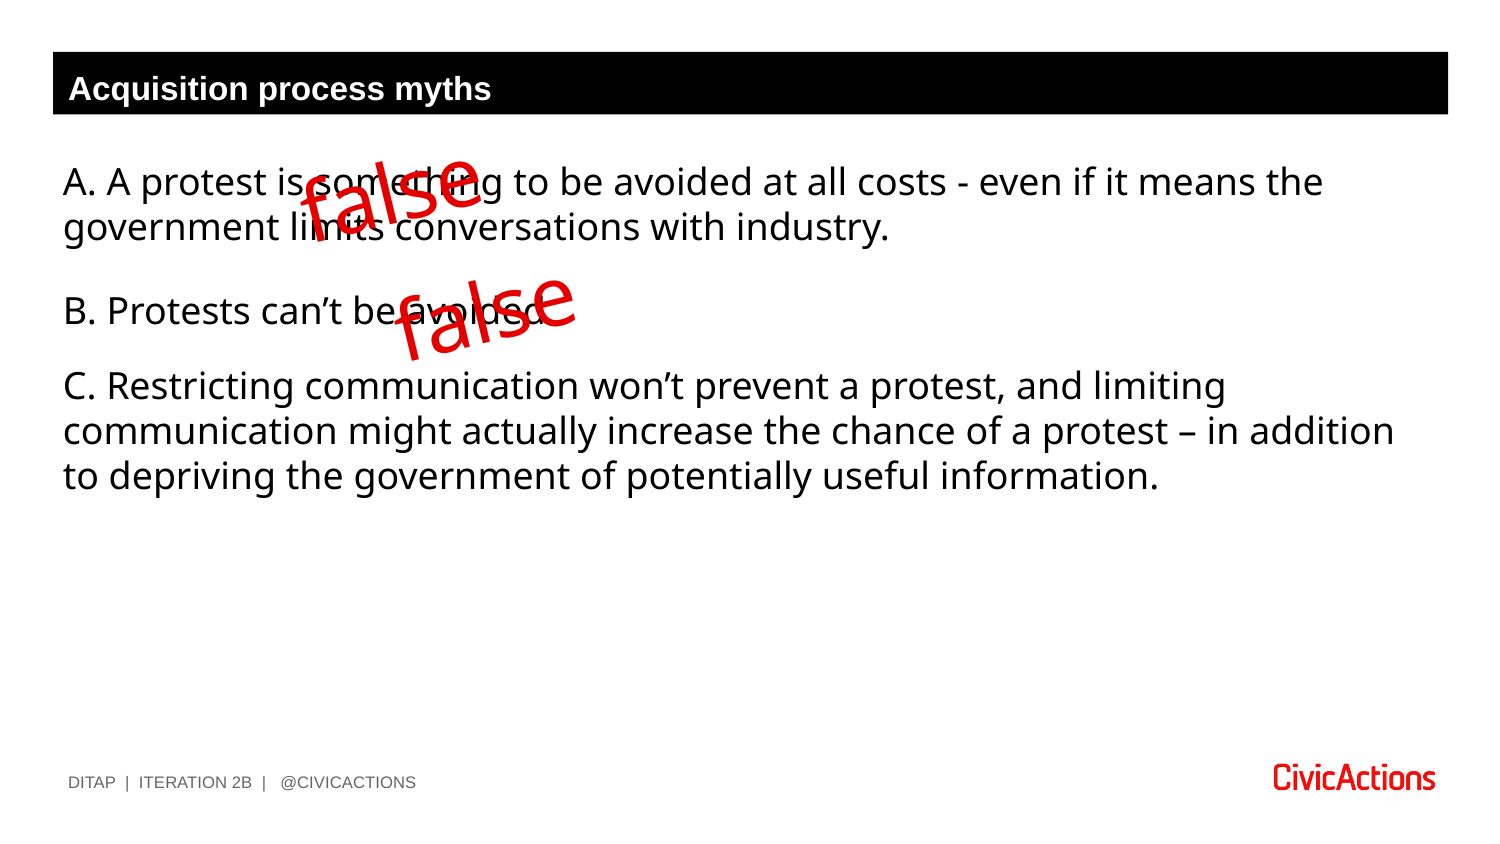

Acquisition process myths
false
# A. A protest is something to be avoided at all costs - even if it means the government limits conversations with industry.
false
B. Protests can’t be avoided.
C. Restricting communication won’t prevent a protest, and limiting communication might actually increase the chance of a protest – in addition to depriving the government of potentially useful information.